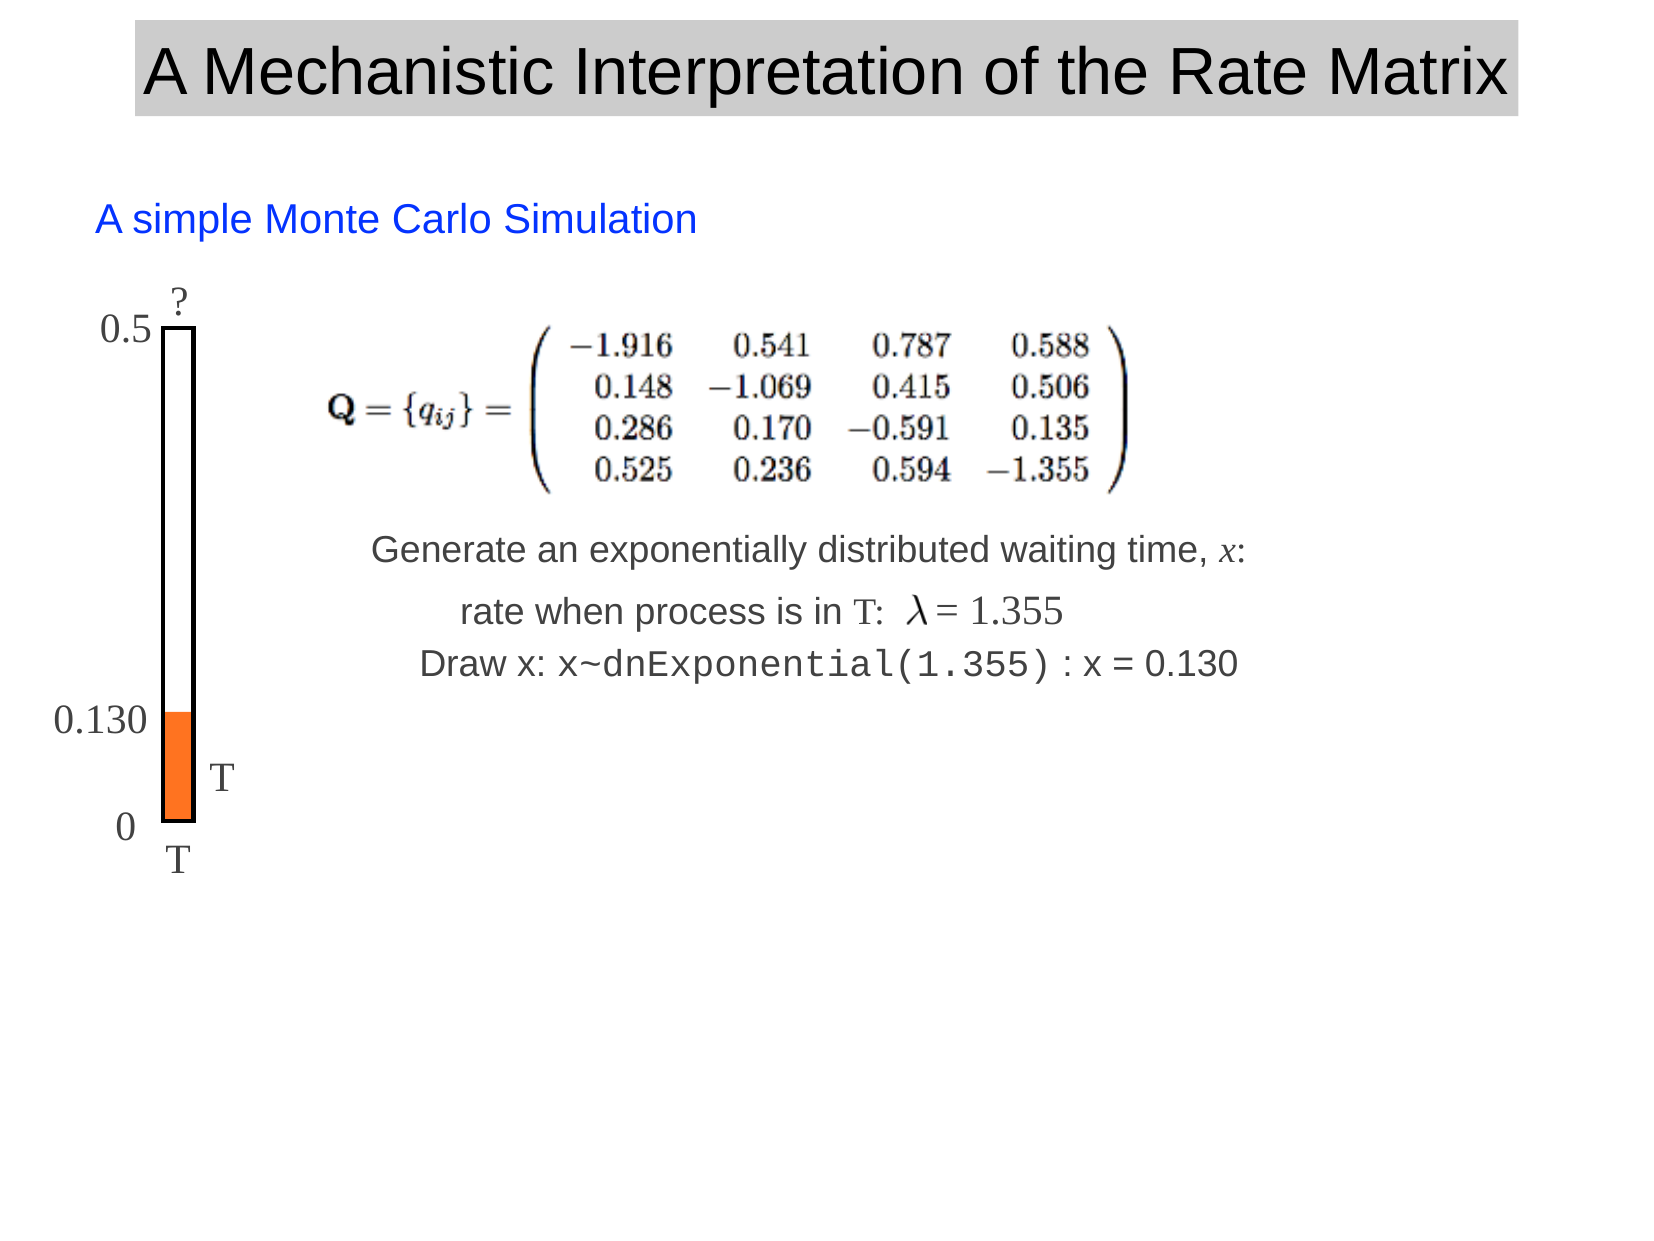

A Mechanistic Interpretation of the Rate Matrix
A simple Monte Carlo Simulation
?
0.5
Generate an exponentially distributed waiting time, x:
= 1.355
rate when process is in T:
Draw x: x~dnExponential(1.355) : x = 0.130
0.130
T
0
T